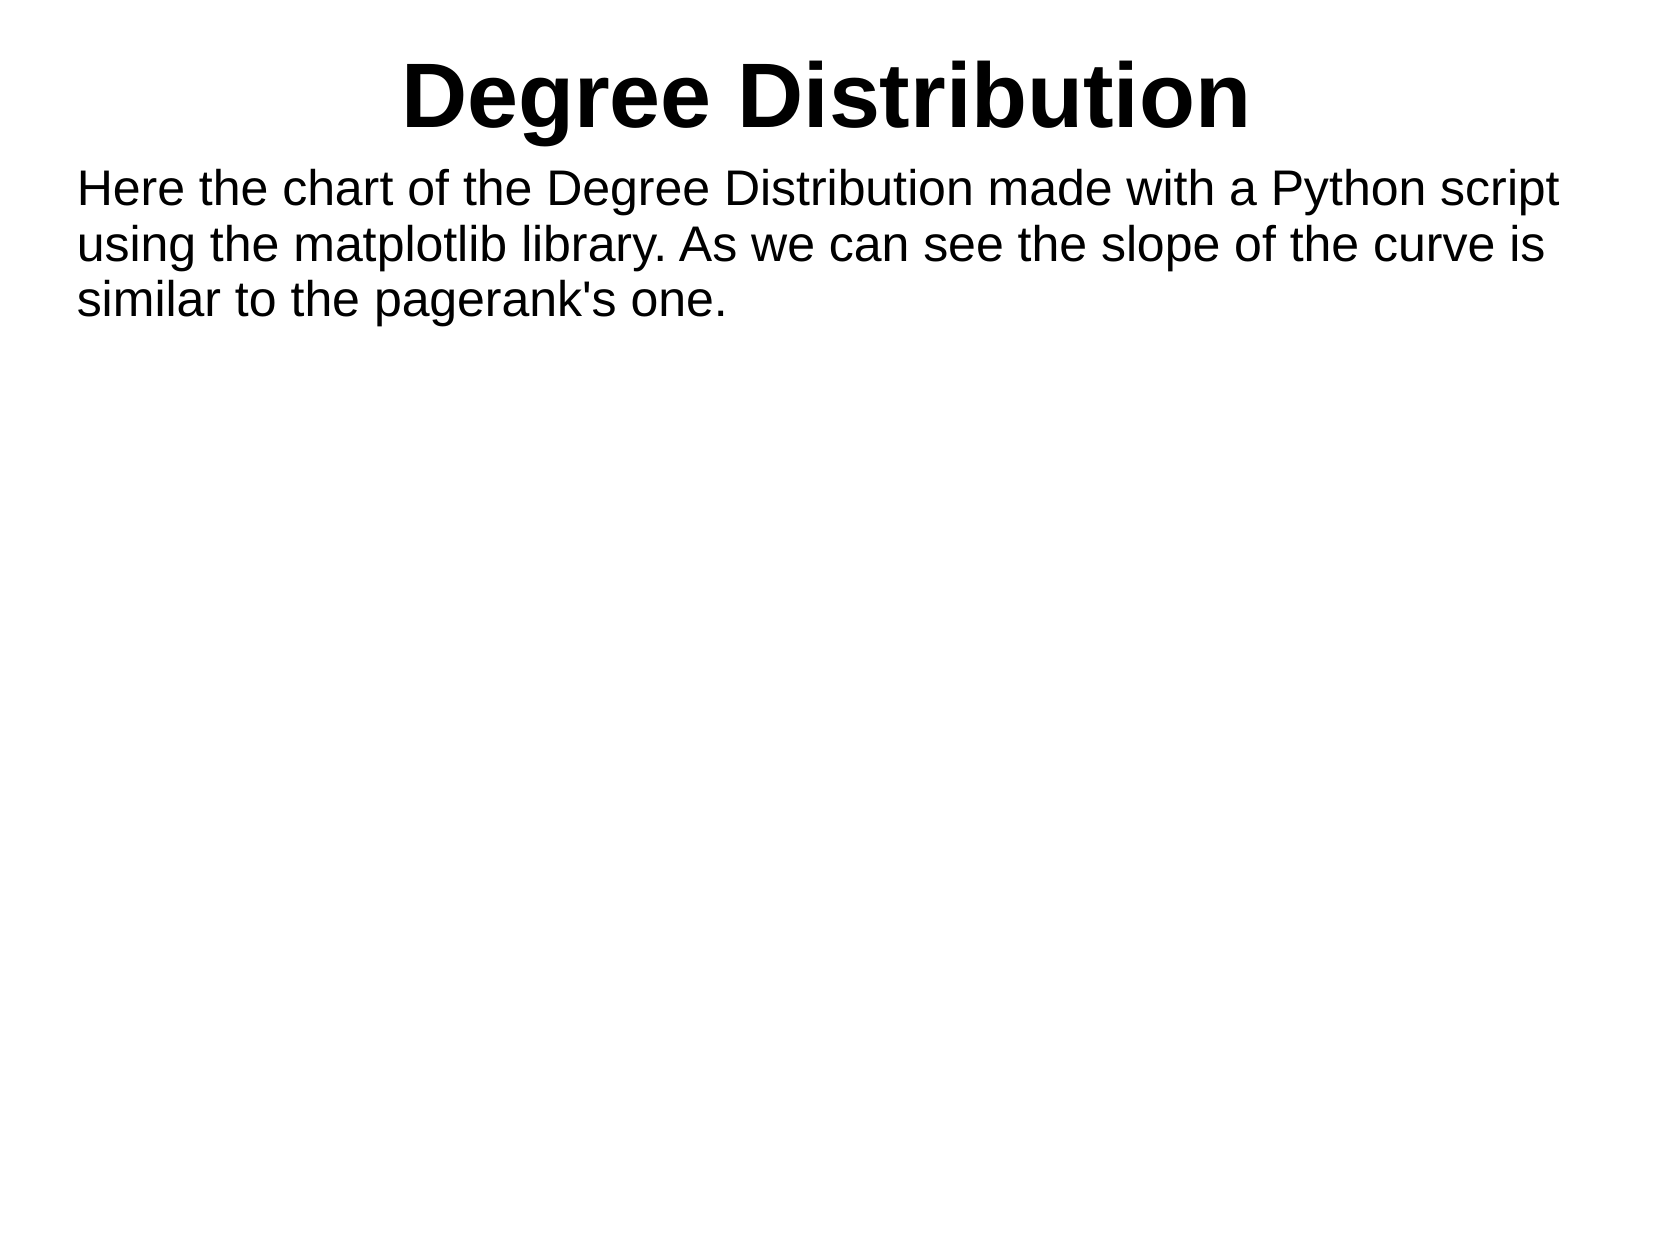

# Degree Distribution
Here the chart of the Degree Distribution made with a Python script using the matplotlib library. As we can see the slope of the curve is similar to the pagerank's one.